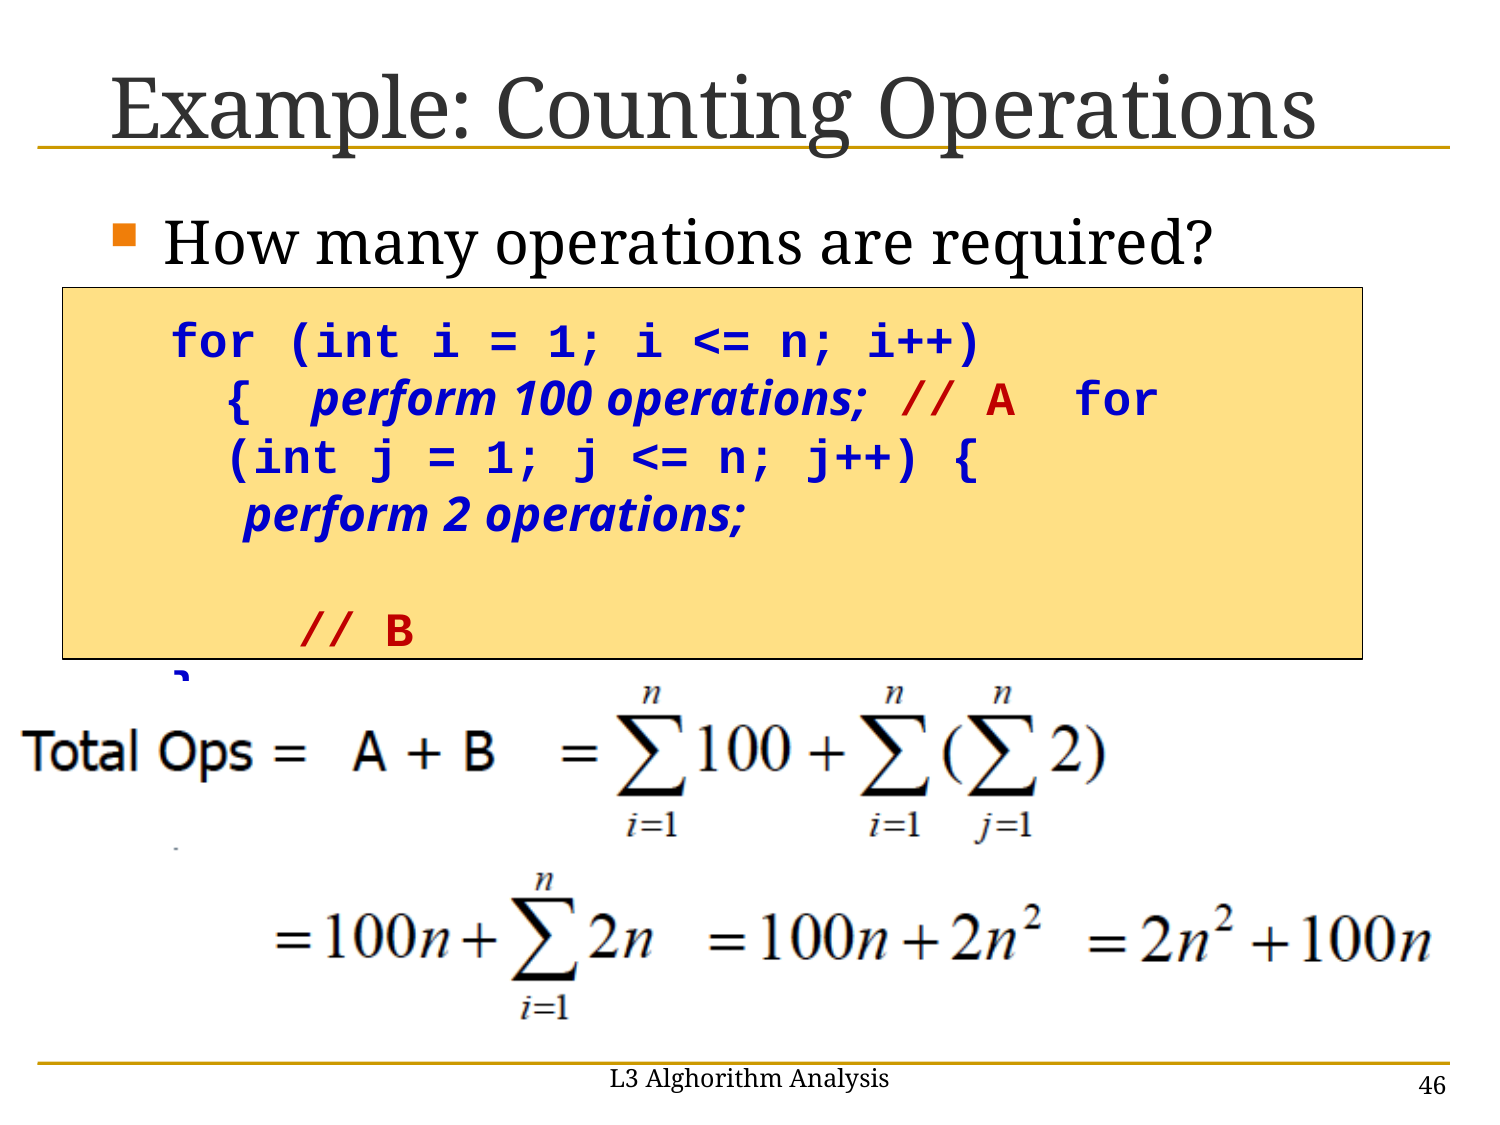

Example: Counting Operations
How many operations are required?
for (int i = 1; i <= n; i++) { perform 100 operations;	// A for (int j = 1; j <= n; j++) {
perform 2 operations;	// B
}
}
L3 Alghorithm Analysis